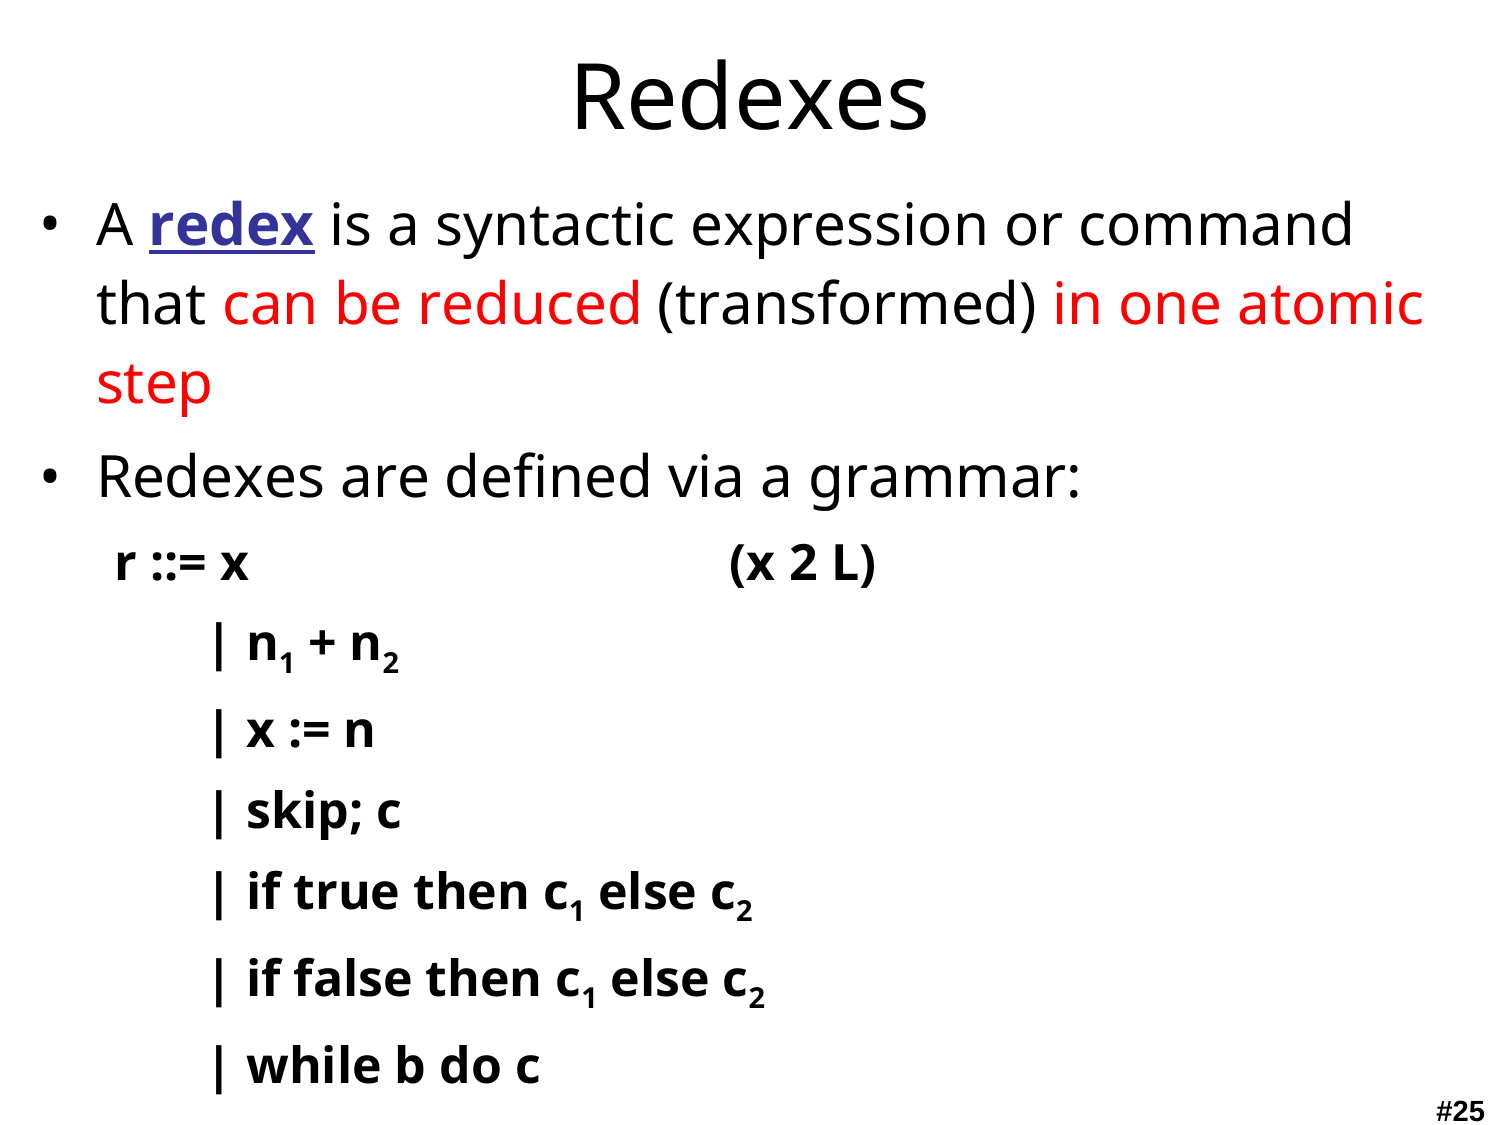

# Redexes
A redex is a syntactic expression or command that can be reduced (transformed) in one atomic step
Redexes are defined via a grammar:
r ::= x (x 2 L)
 | n1 + n2
 | x := n
 | skip; c
 | if true then c1 else c2
 | if false then c1 else c2
 | while b do c
For brevity, we mix exp and command redexes
Note that (1 + 3) + 2 is not a redex, but 1 + 3 is
25